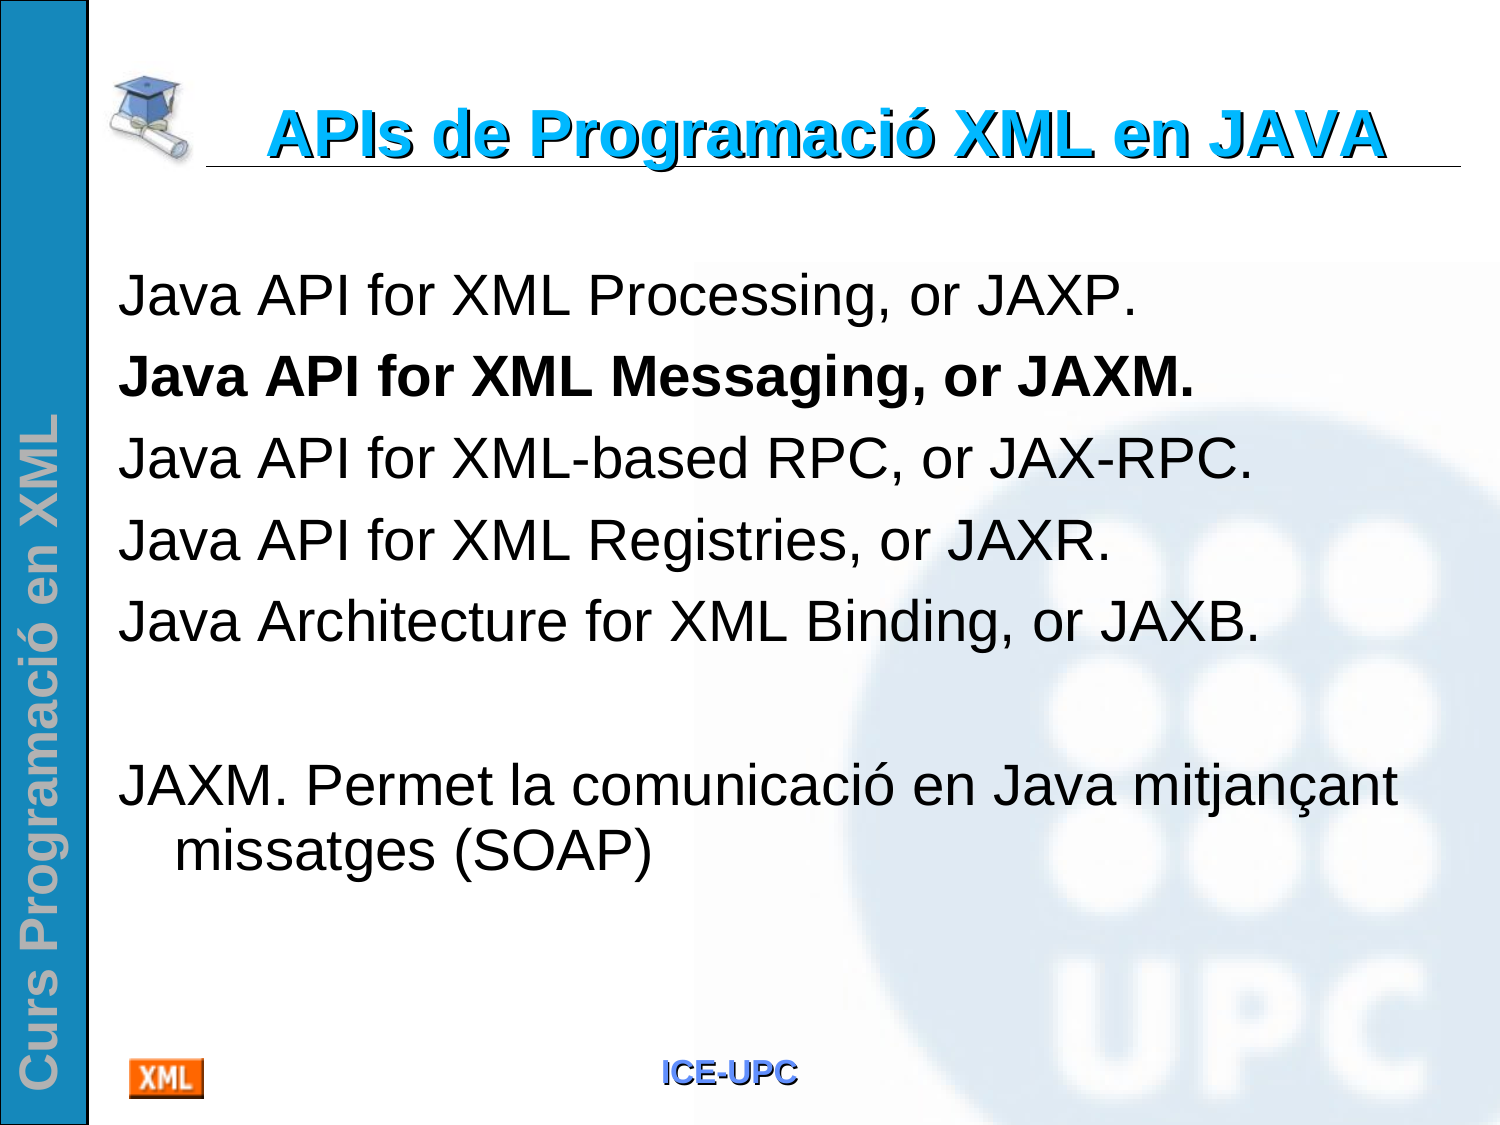

# APIs de Programació XML en JAVA
Java API for XML Processing, or JAXP.
Java API for XML Messaging, or JAXM.
Java API for XML-based RPC, or JAX-RPC.
Java API for XML Registries, or JAXR.
Java Architecture for XML Binding, or JAXB.
JAXM. Permet la comunicació en Java mitjançant missatges (SOAP)